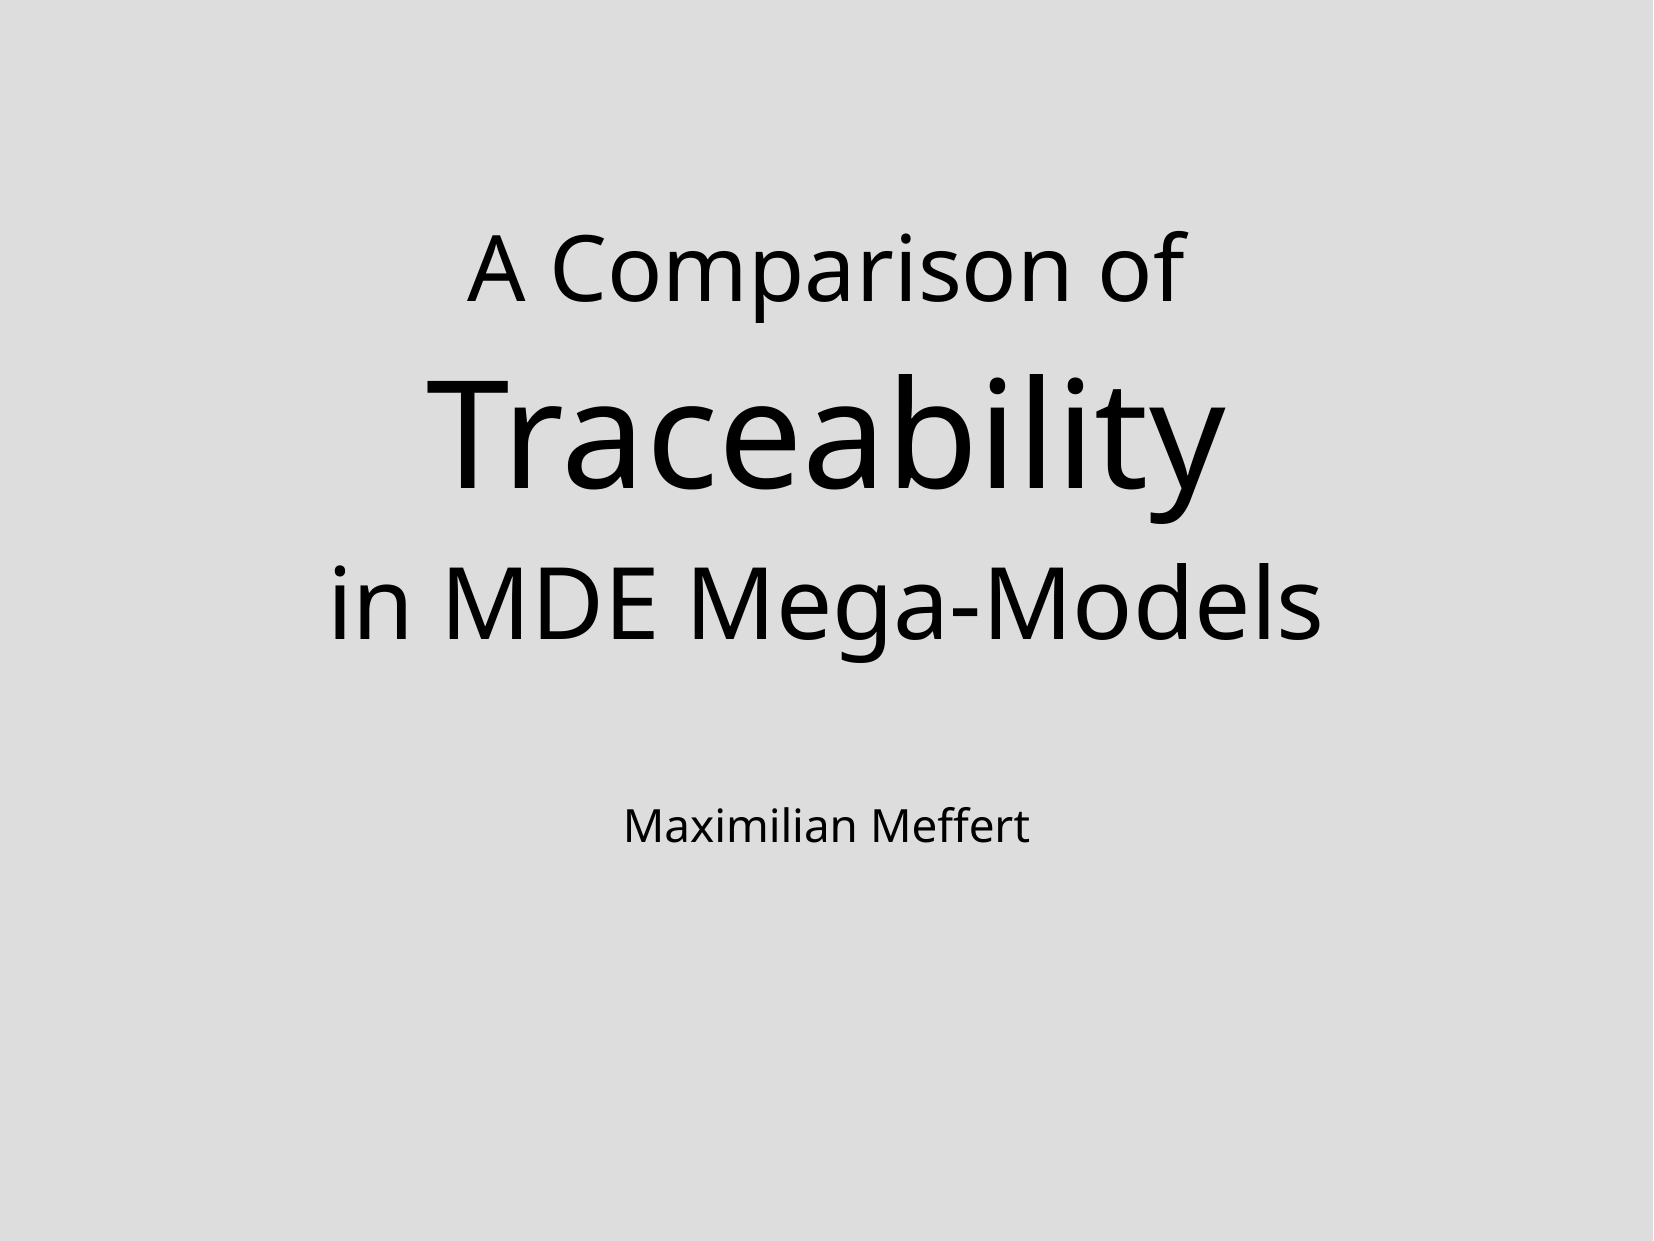

# A Comparison of
Traceability
in MDE Mega-Models
Maximilian Meffert